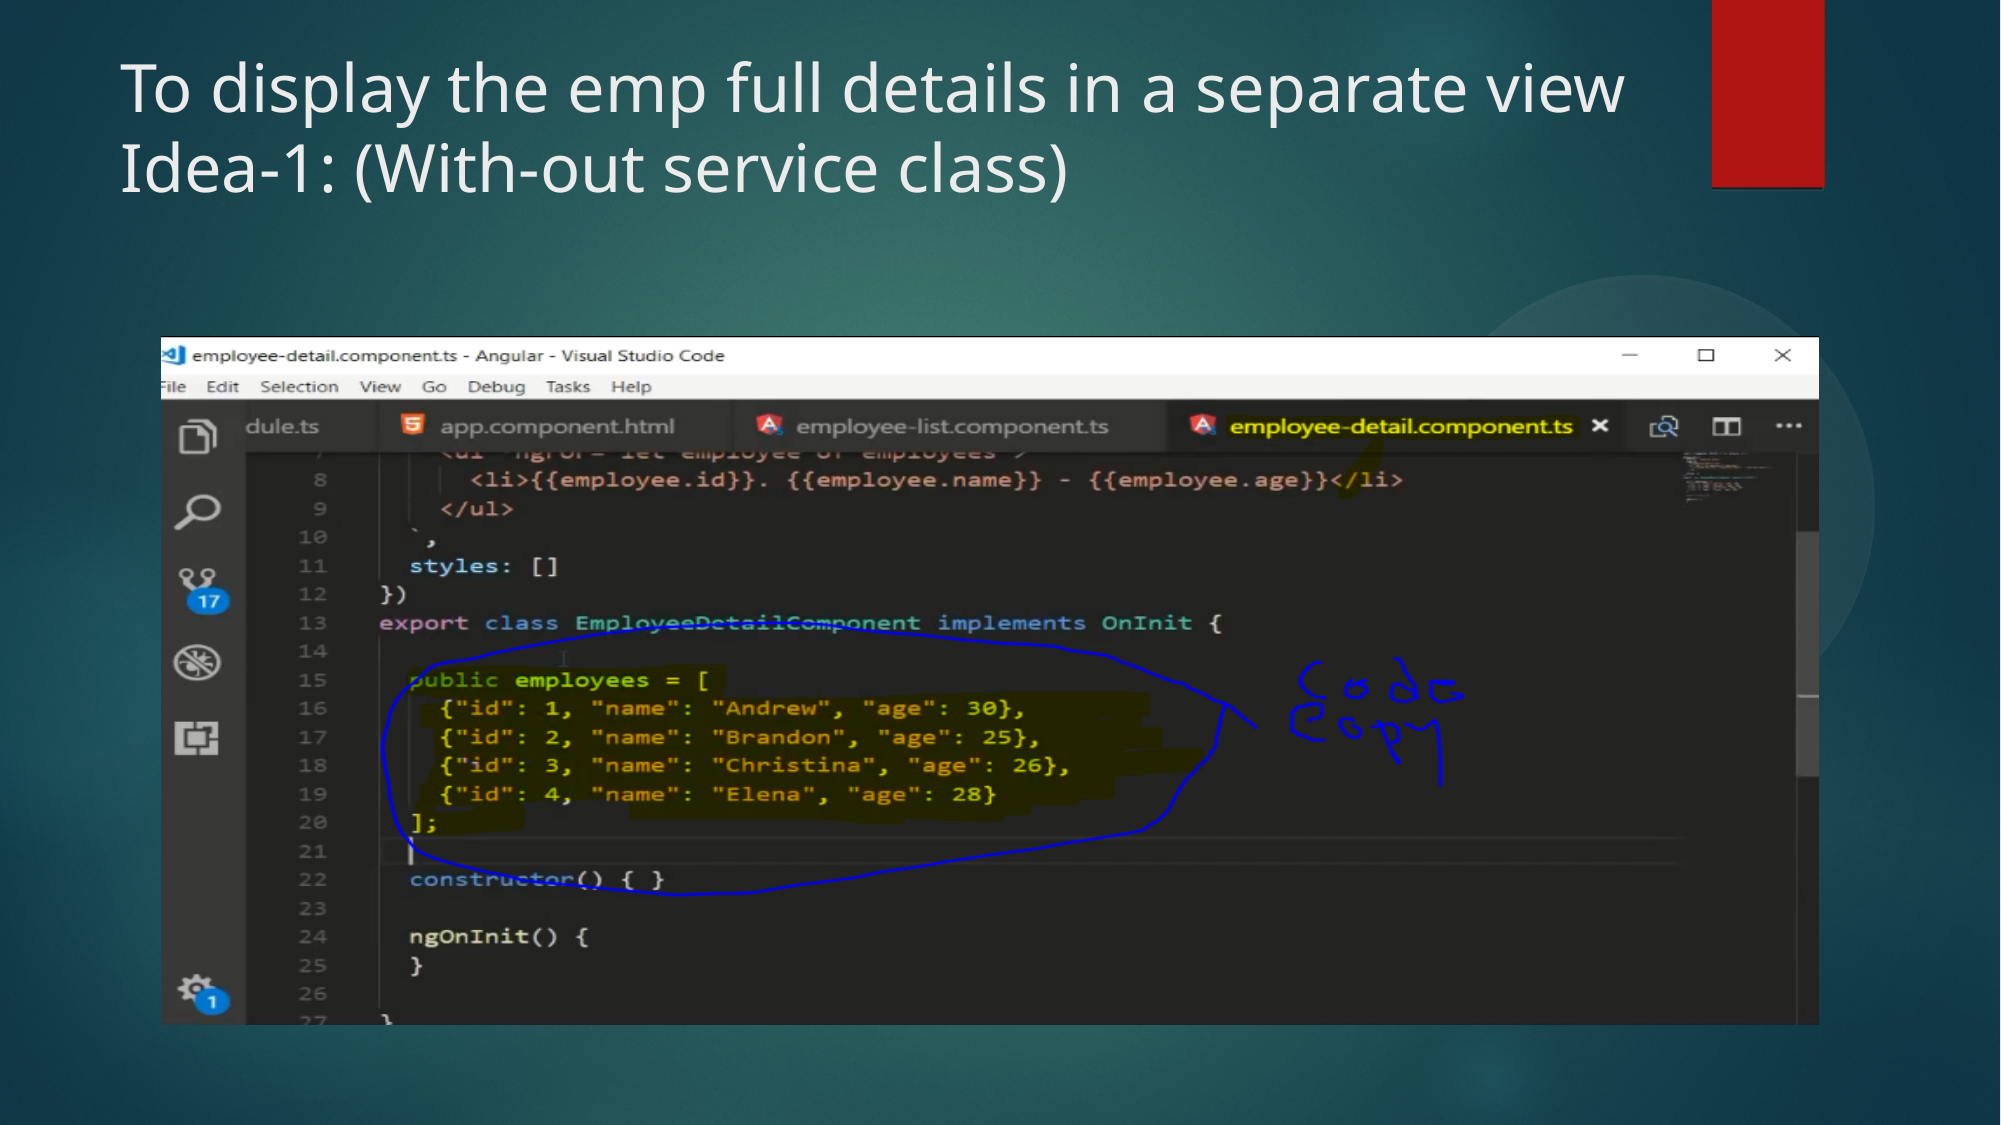

To display the emp full details in a separate view
Idea-1: (With-out service class)